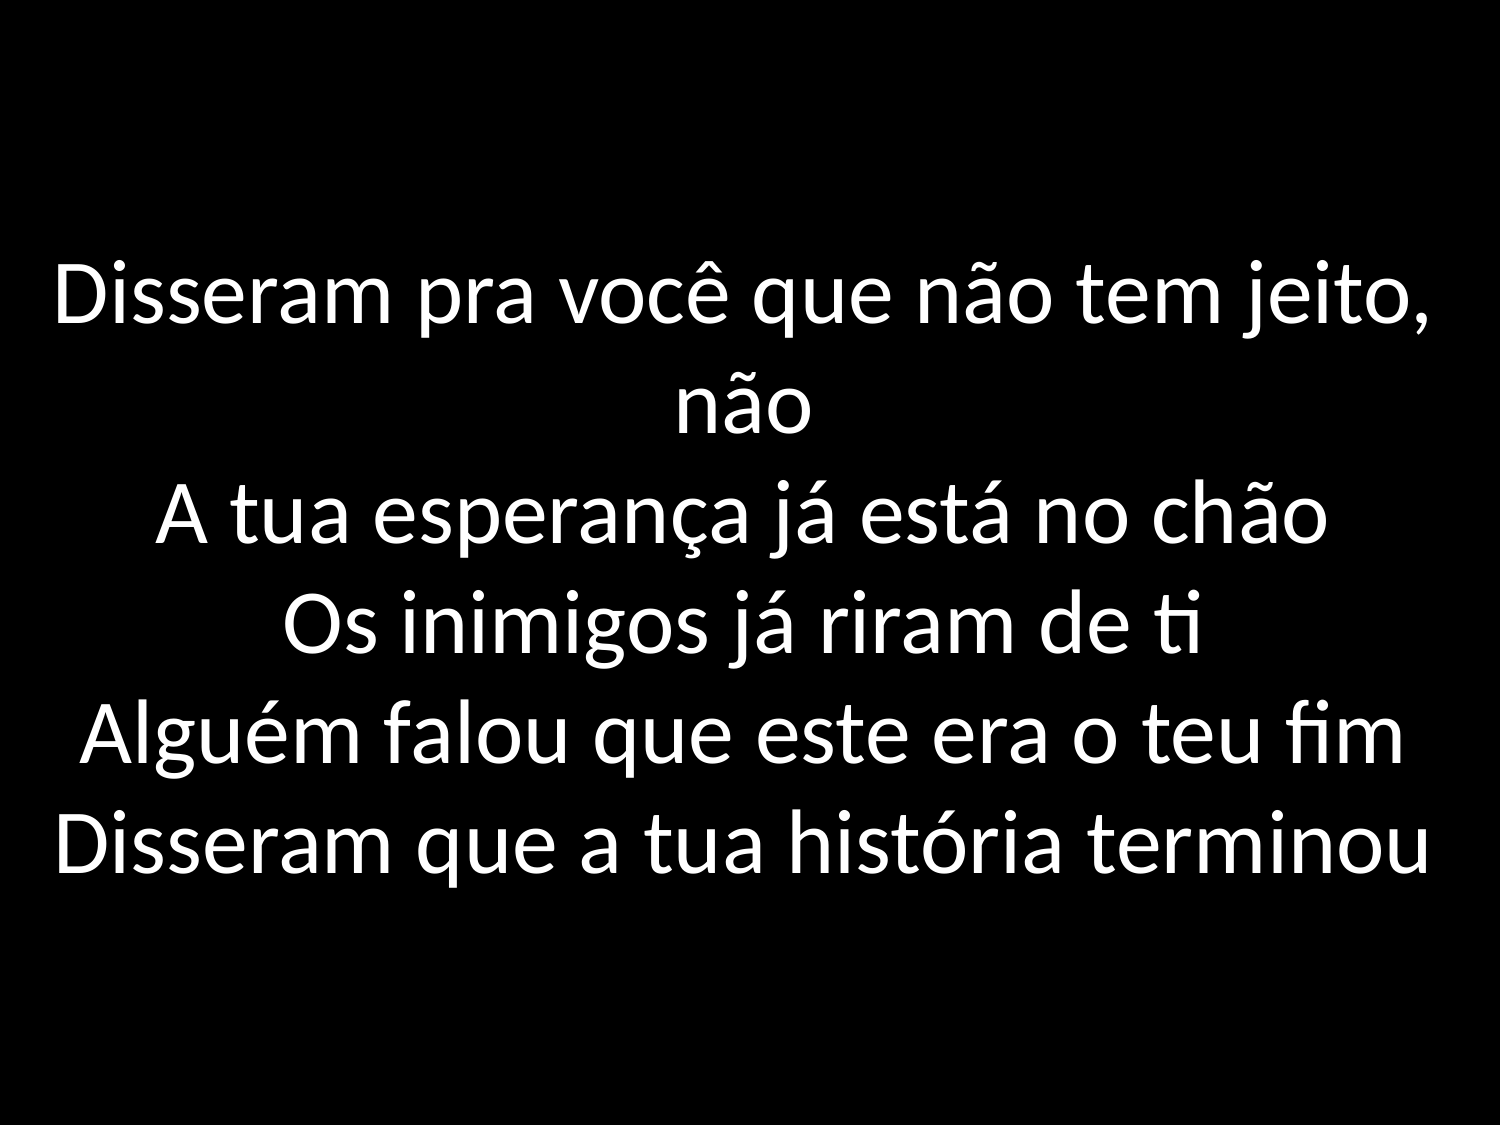

# Disseram pra você que não tem jeito, não A tua esperança já está no chão Os inimigos já riram de ti Alguém falou que este era o teu fim Disseram que a tua história terminou